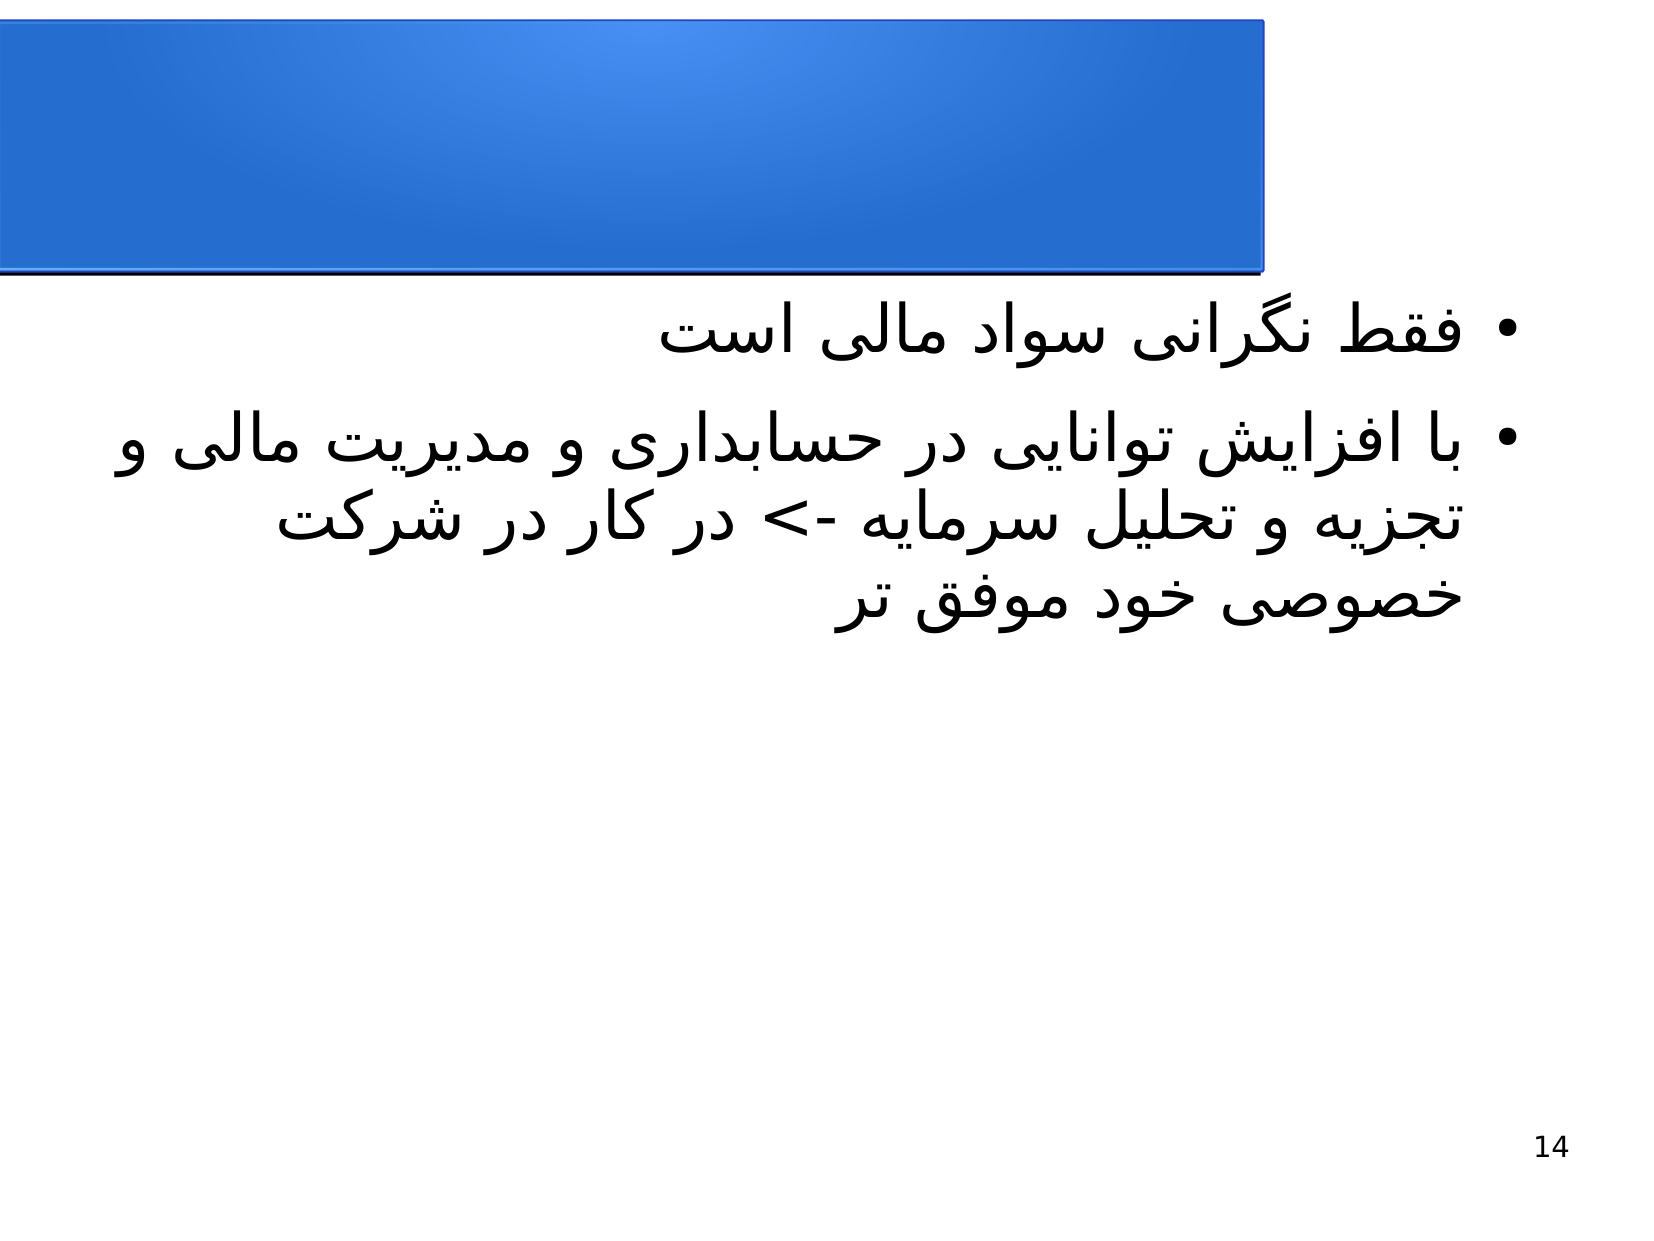

#
فقط نگرانی سواد مالی است
با افزایش توانایی در حسابداری و مدیریت مالی و تجزیه و تحلیل سرمایه -> در کار در شرکت خصوصی خود موفق تر
14